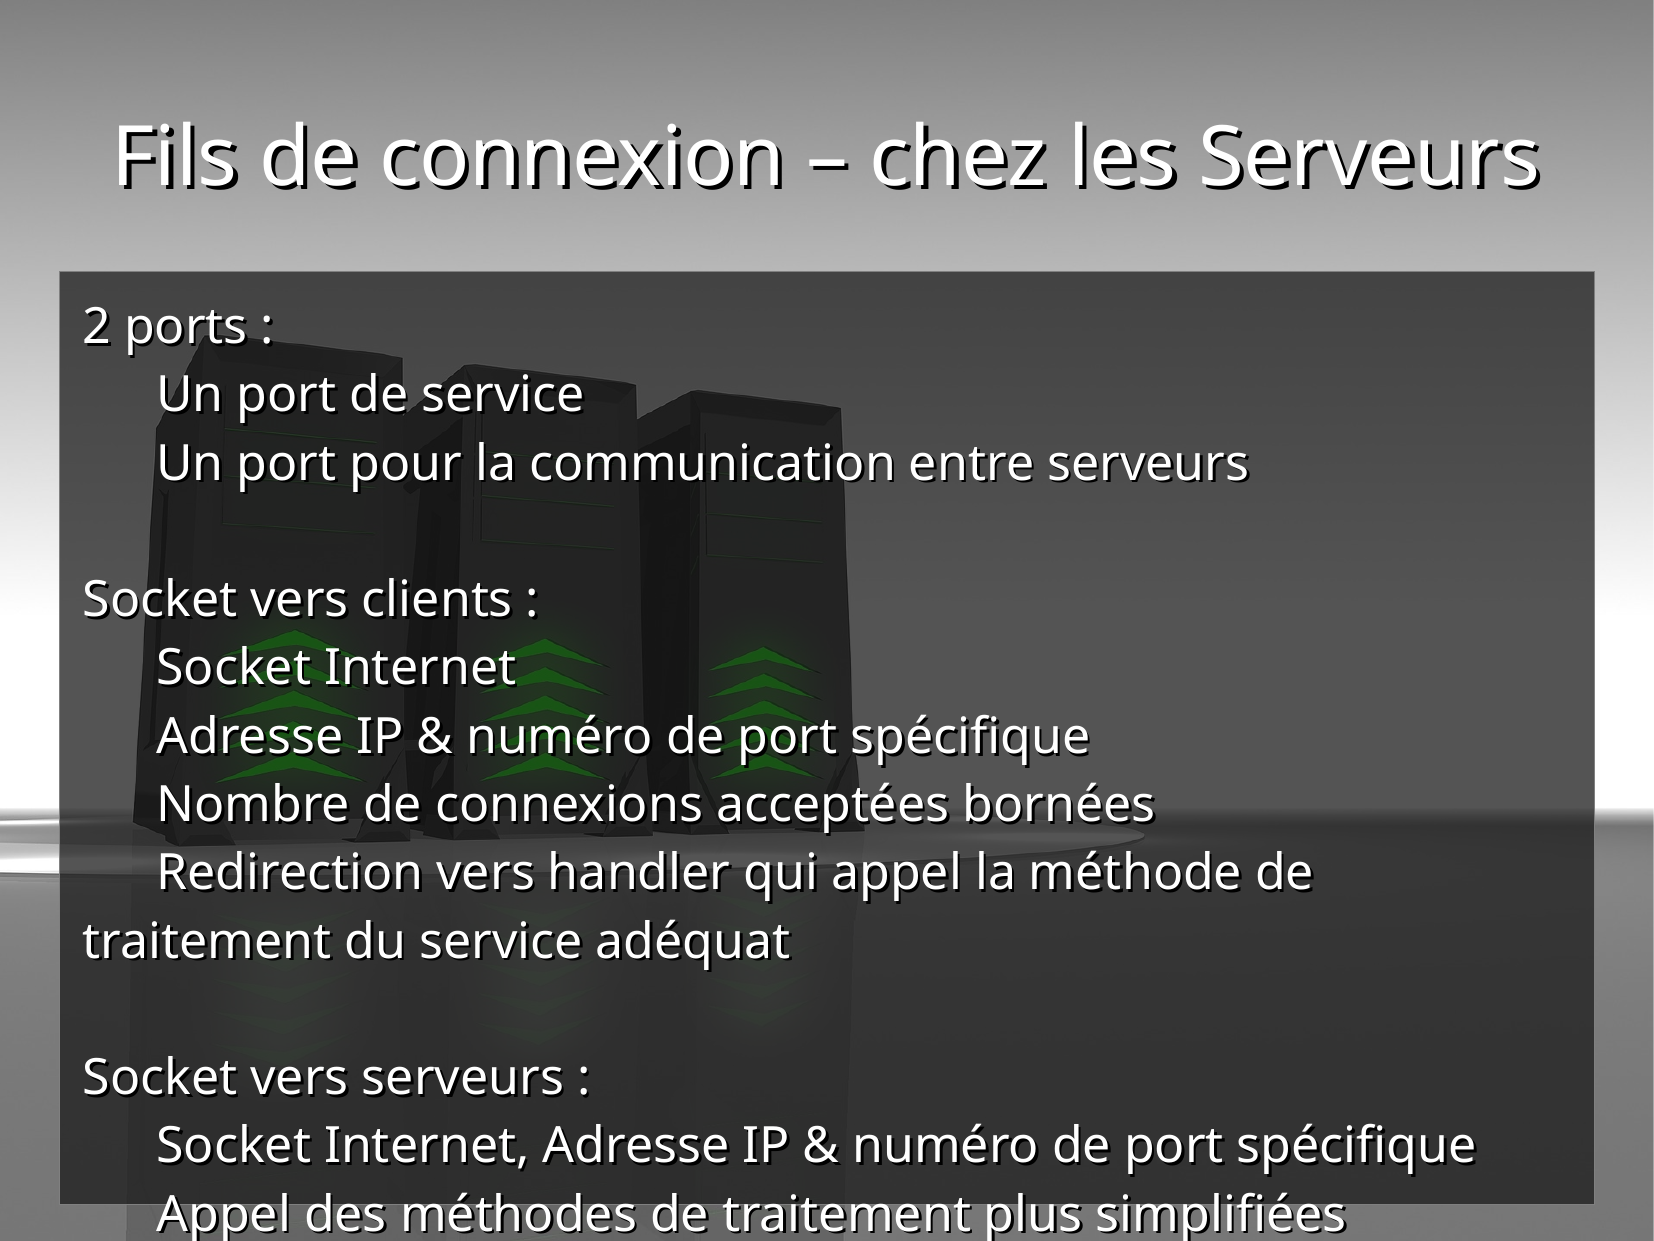

# Fils de connexion – chez les Serveurs
2 ports :
	Un port de service
	Un port pour la communication entre serveurs
Socket vers clients :
	Socket Internet
	Adresse IP & numéro de port spécifique
	Nombre de connexions acceptées bornées
	Redirection vers handler qui appel la méthode de traitement du service adéquat
Socket vers serveurs :
	Socket Internet, Adresse IP & numéro de port spécifique
	Appel des méthodes de traitement plus simplifiées